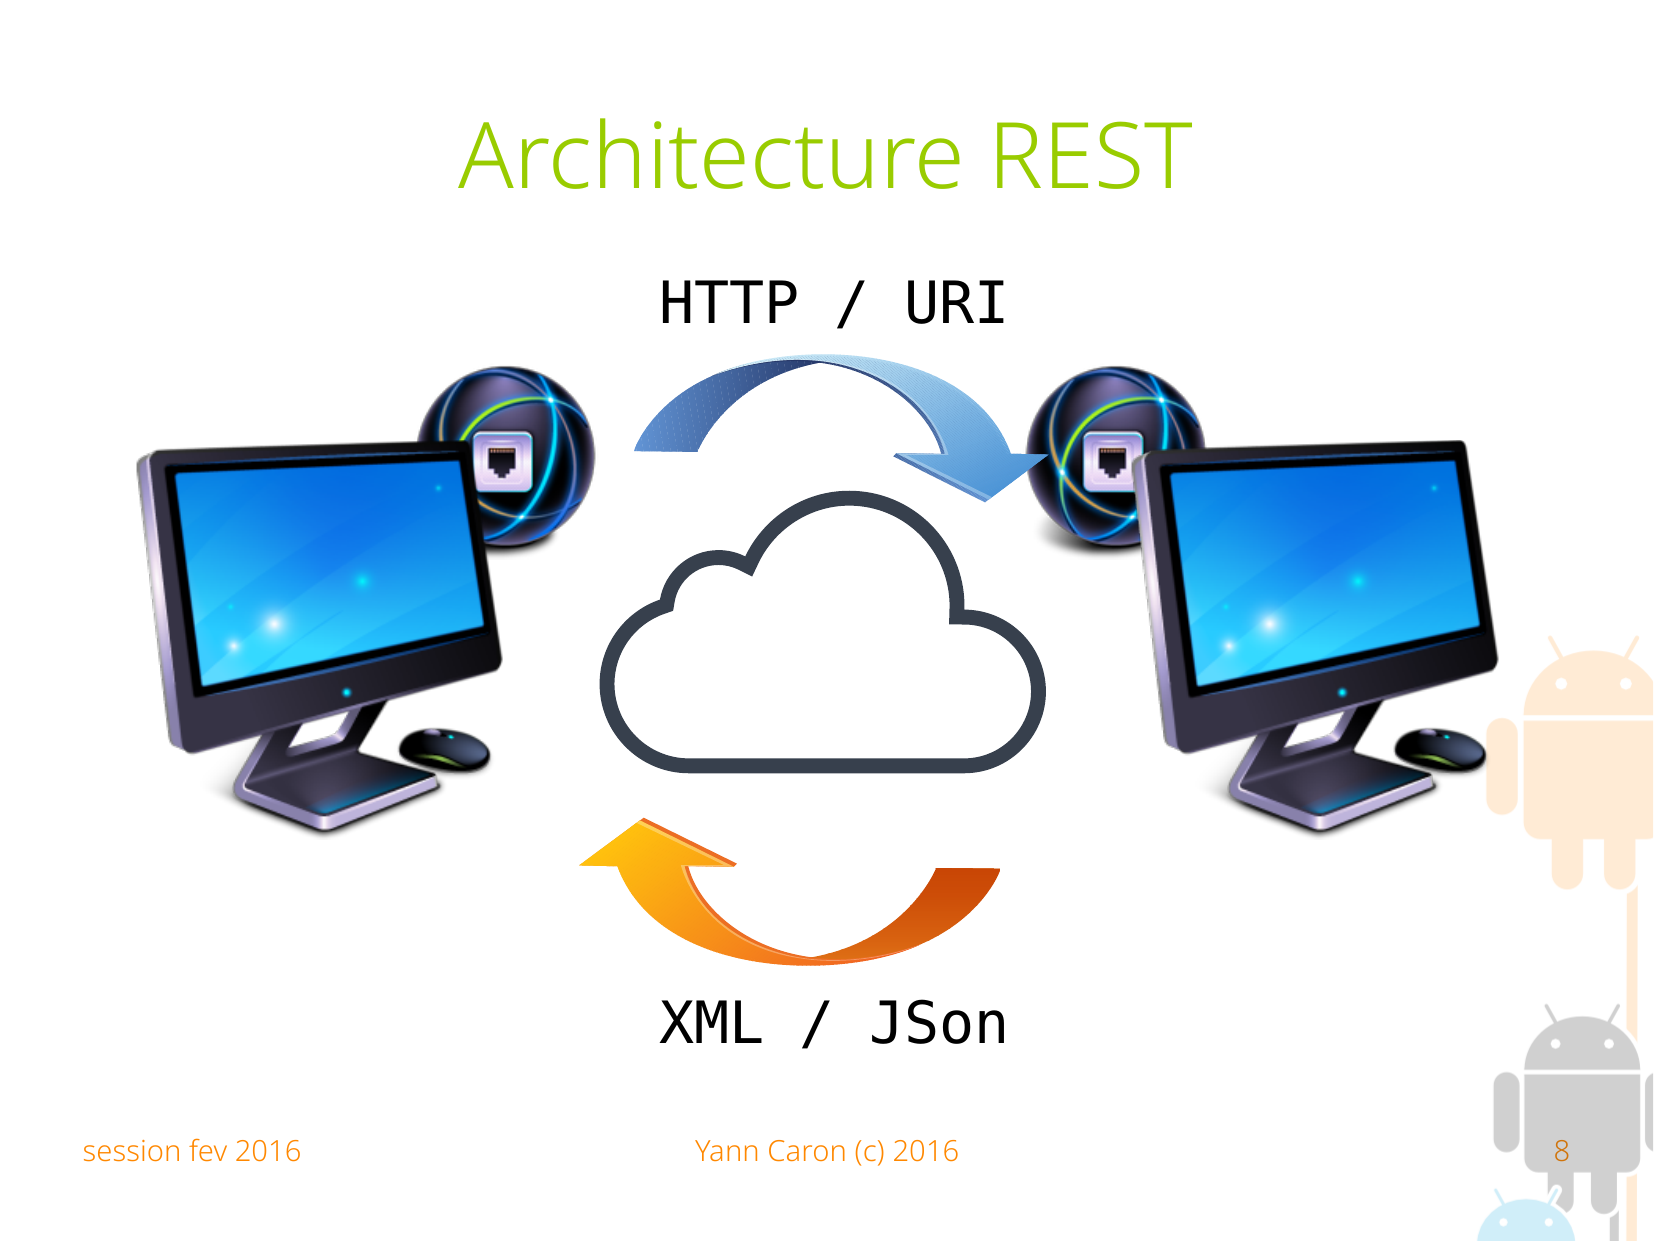

# Architecture REST
HTTP / URI
XML / JSon
session fev 2016
Yann Caron (c) 2016
8